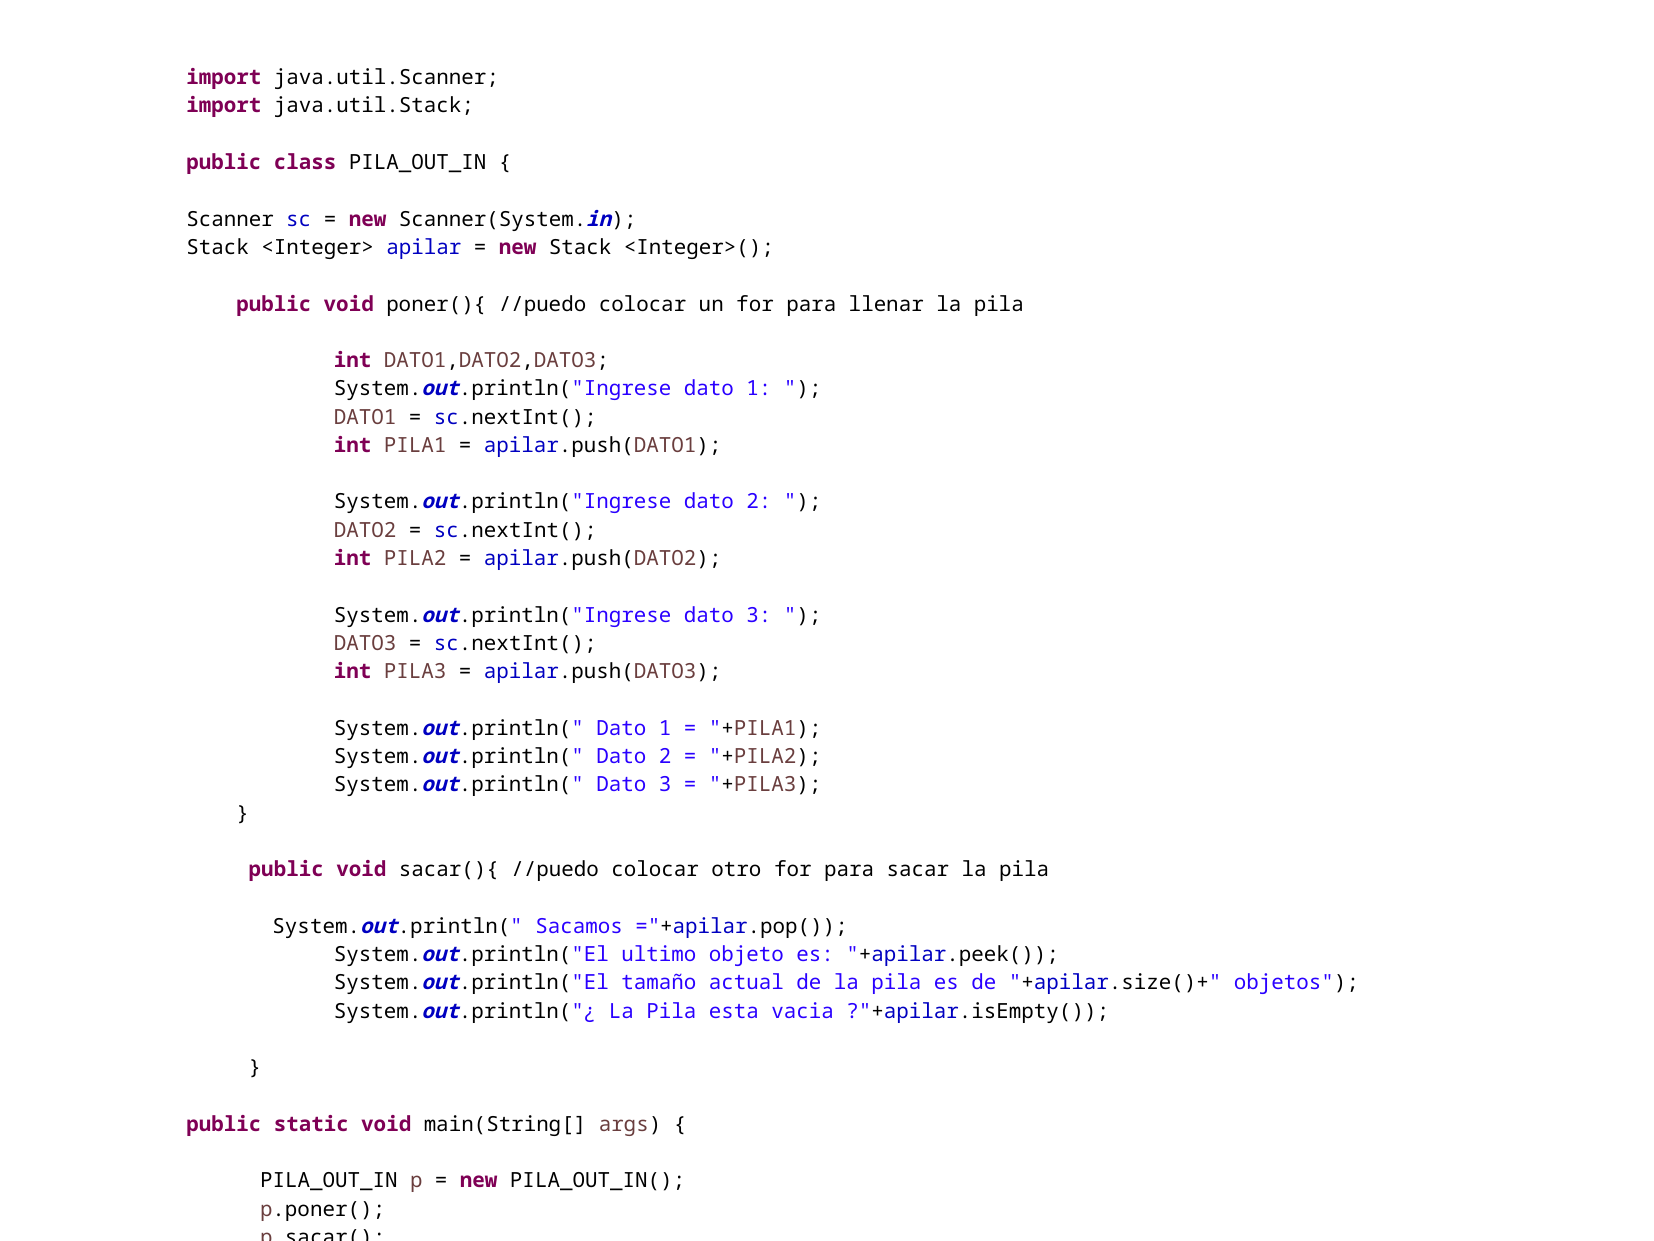

import java.util.Scanner;
import java.util.Stack;
public class PILA_OUT_IN {
Scanner sc = new Scanner(System.in);
Stack <Integer> apilar = new Stack <Integer>();
 public void poner(){ //puedo colocar un for para llenar la pila
		int DATO1,DATO2,DATO3;
		System.out.println("Ingrese dato 1: ");
		DATO1 = sc.nextInt();
		int PILA1 = apilar.push(DATO1);
		System.out.println("Ingrese dato 2: ");
		DATO2 = sc.nextInt();
		int PILA2 = apilar.push(DATO2);
		System.out.println("Ingrese dato 3: ");
		DATO3 = sc.nextInt();
		int PILA3 = apilar.push(DATO3);
		System.out.println(" Dato 1 = "+PILA1);
		System.out.println(" Dato 2 = "+PILA2);
		System.out.println(" Dato 3 = "+PILA3);
 }
 public void sacar(){ //puedo colocar otro for para sacar la pila
 	 System.out.println(" Sacamos ="+apilar.pop());
 		System.out.println("El ultimo objeto es: "+apilar.peek());
 		System.out.println("El tamaño actual de la pila es de "+apilar.size()+" objetos");
 		System.out.println("¿ La Pila esta vacia ?"+apilar.isEmpty());
 }
public static void main(String[] args) {
	PILA_OUT_IN p = new PILA_OUT_IN();
	p.poner();
	p.sacar();
	}
}